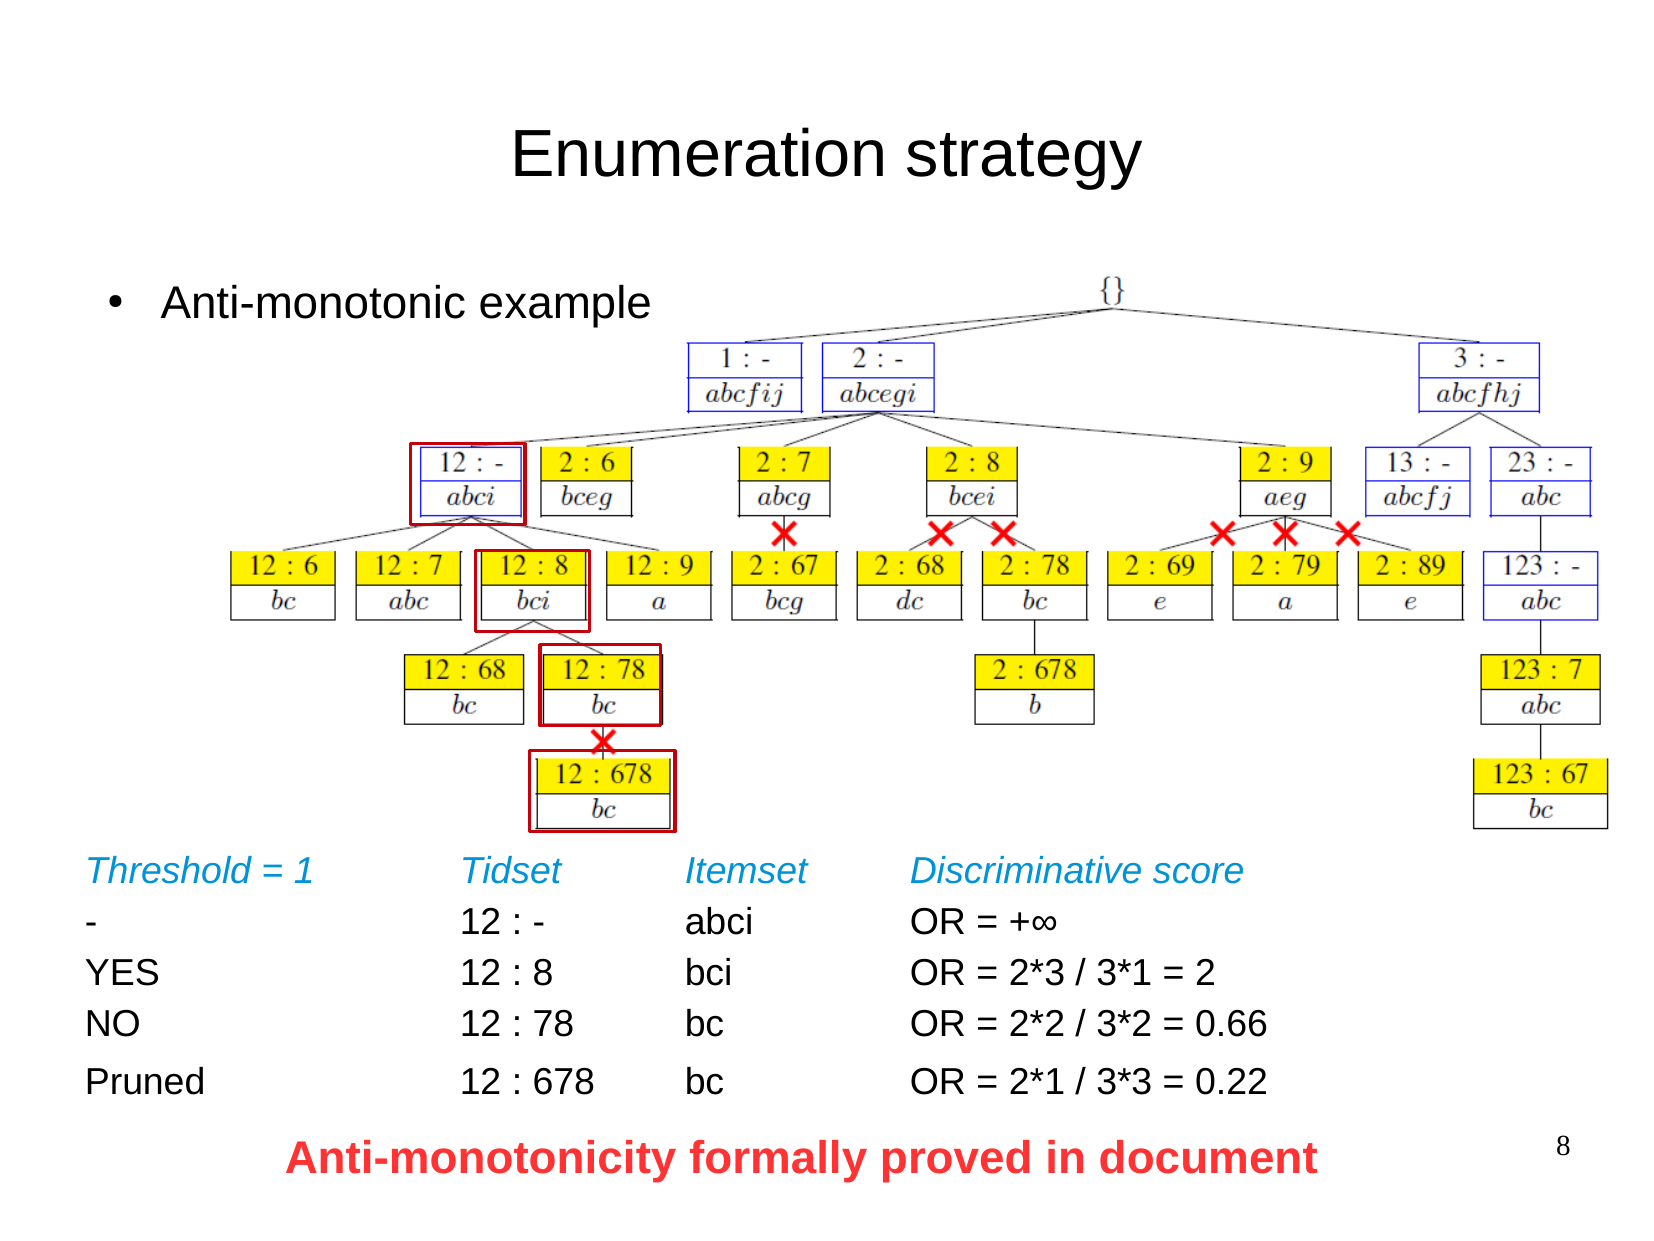

# Enumeration strategy
Anti-monotonic example
Threshold = 1		Tidset		Itemset		Discriminative score
-					12 : - 		abci			OR = +∞
YES 				12 : 8		bci			OR = 2*3 / 3*1 = 2
NO					12 : 78		bc			OR = 2*2 / 3*2 = 0.66
Pruned				12 : 678		bc			OR = 2*1 / 3*3 = 0.22
Anti-monotonicity formally proved in document
8